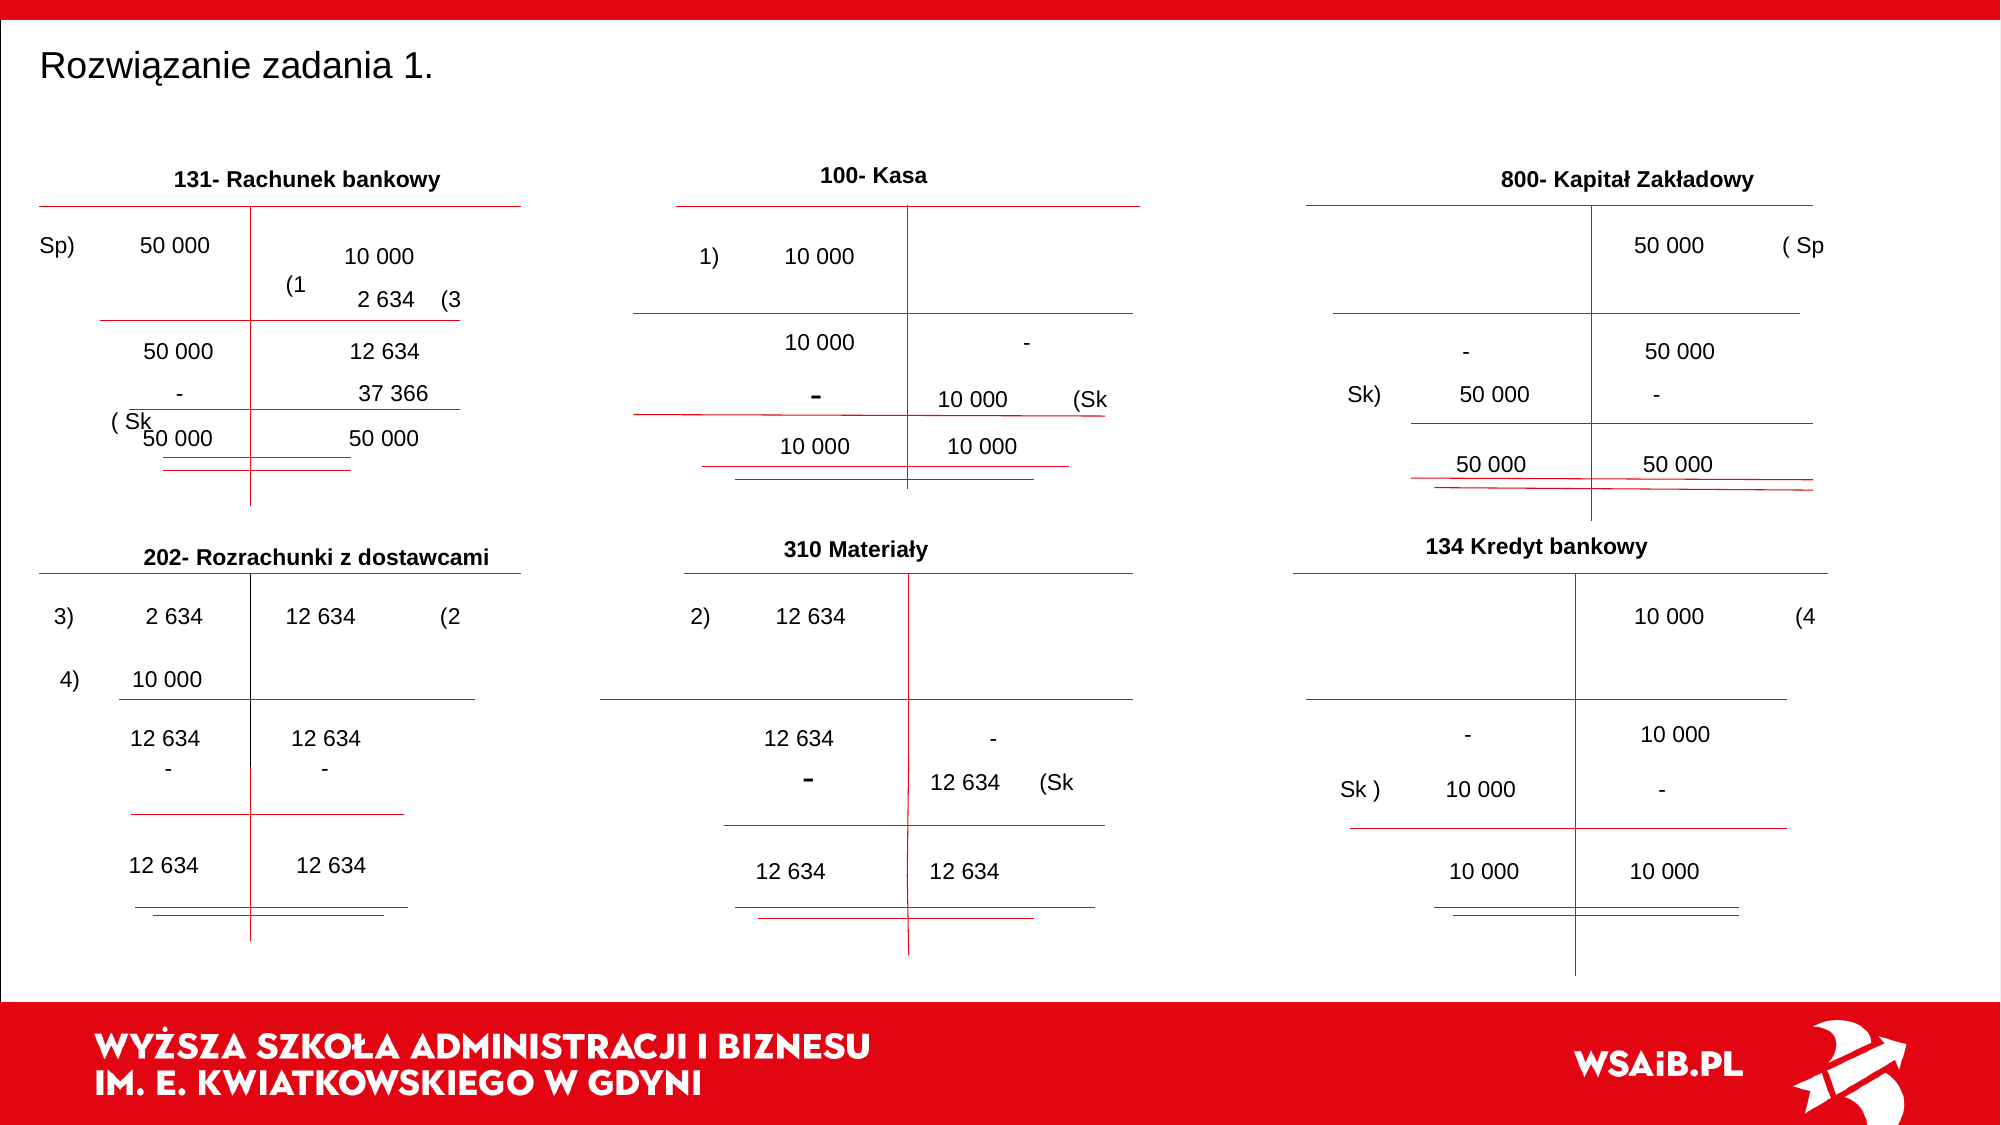

Rozwiązanie zadania 1.
 131- Rachunek bankowy
 800- Kapitał Zakładowy
100- Kasa
Sp) 50 000
50 000 ( Sp
 10 000 (1
1) 10 000
 2 634 (3
 10 000 -
 50 000 12 634
 - 50 000
 - 10 000 (Sk
 - 37 366 ( Sk
Sk) 50 000 -
 50 000 50 000
 10 000 10 000
 50 000 50 000
 202- Rozrachunki z dostawcami
134 Kredyt bankowy
 310 Materiały
3) 2 634
12 634 (2
2) 12 634
10 000 (4
4) 10 000
 12 634 12 634
 - -
 12 634 -
 - 10 000
 - 12 634 (Sk
Sk ) 10 000 -
12 634 12 634
 12 634 12 634
 10 000 10 000